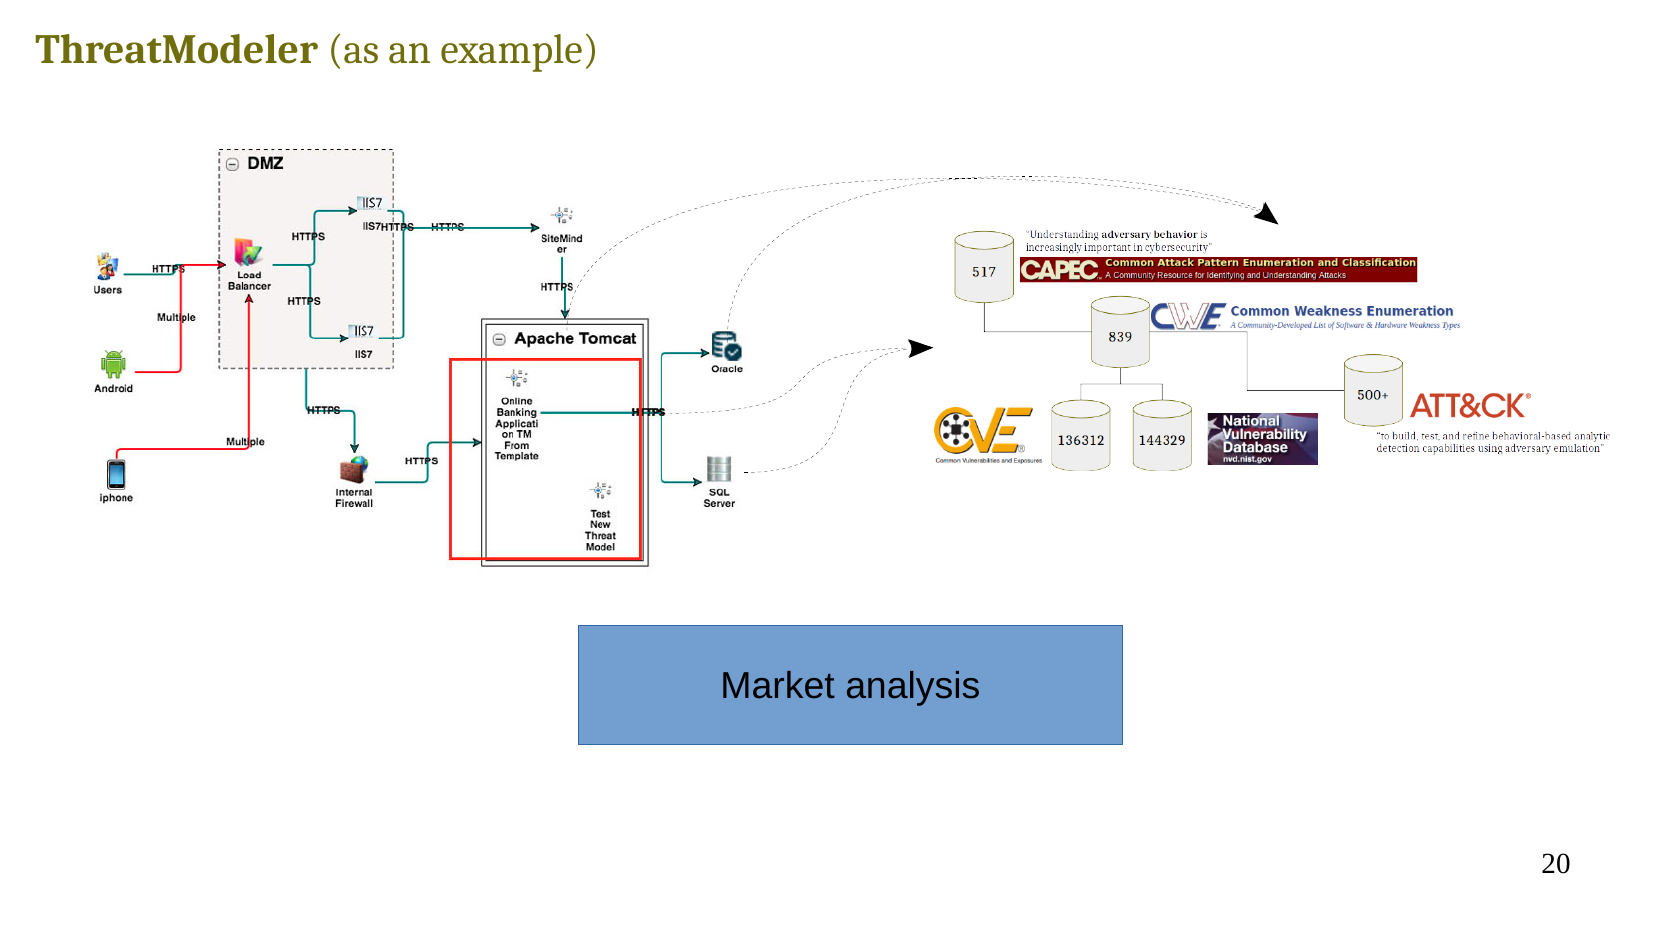

ThreatModeler (as an example)
Market analysis
20